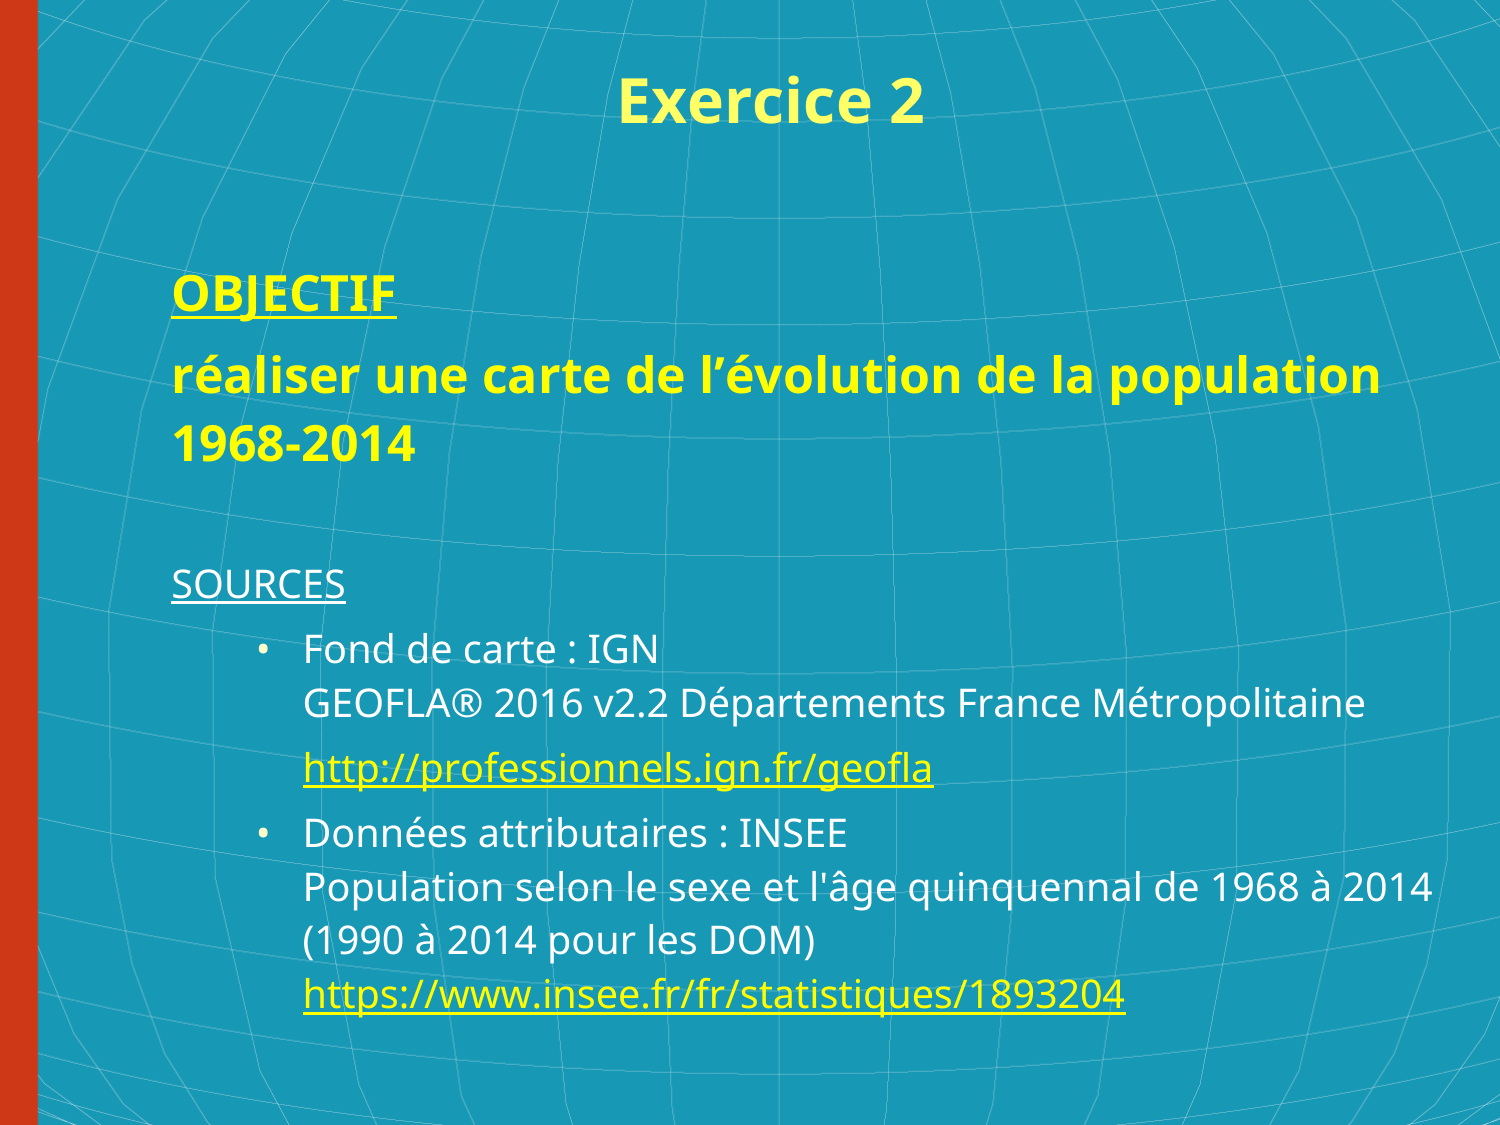

# Exercice 2
OBJECTIF
réaliser une carte de l’évolution de la population 1968-2014
SOURCES
Fond de carte : IGN
GEOFLA® 2016 v2.2 Départements France Métropolitaine
http://professionnels.ign.fr/geofla
Données attributaires : INSEE
Population selon le sexe et l'âge quinquennal de 1968 à 2014 (1990 à 2014 pour les DOM) https://www.insee.fr/fr/statistiques/1893204